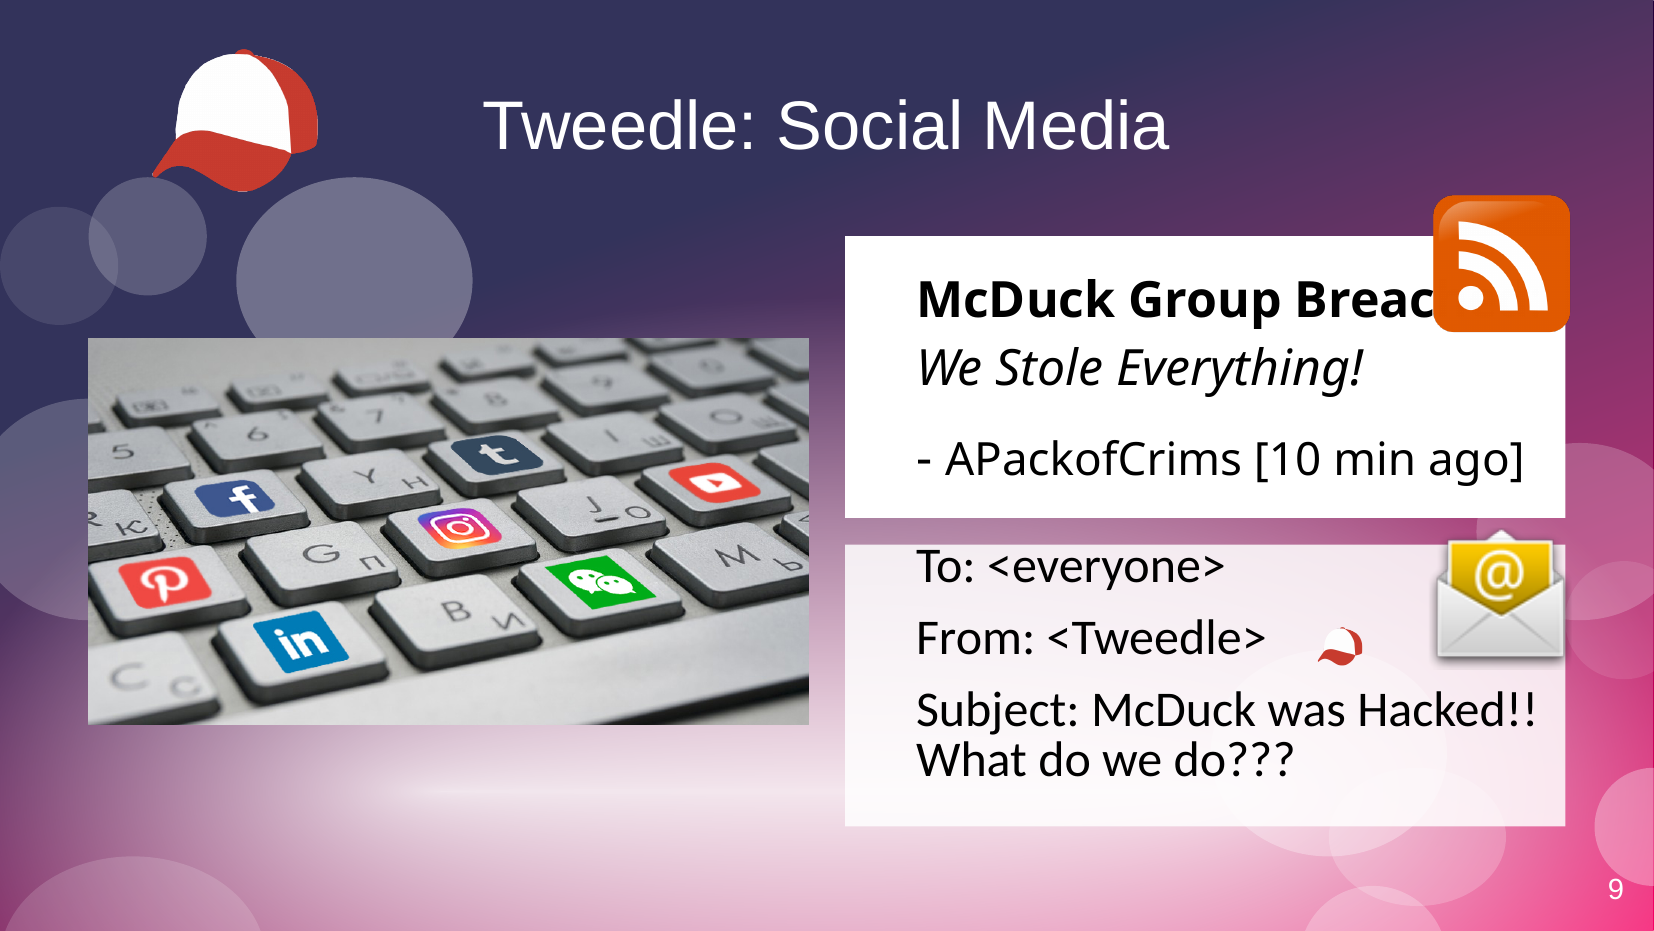

# Tweedle: Social Media
McDuck Group Breached: We Stole Everything!
- APackofCrims [10 min ago]
To: <everyone>
From: <Tweedle>
Subject: McDuck was Hacked!! What do we do???